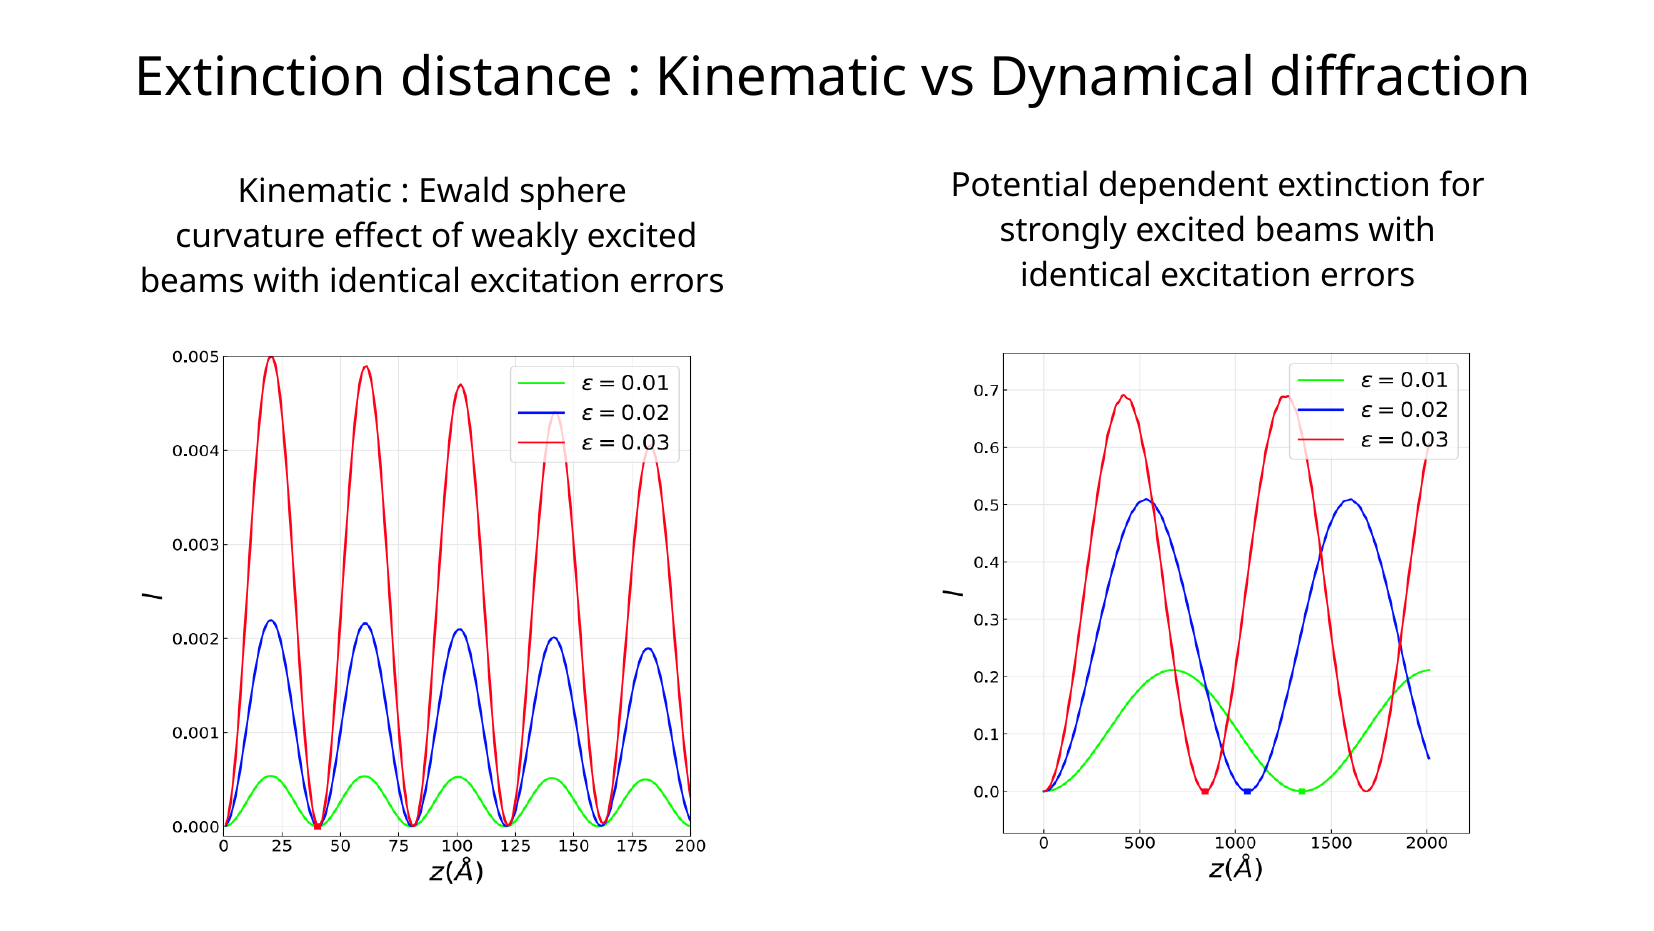

# Extinction distance : Kinematic vs Dynamical diffraction
Potential dependent extinction for strongly excited beams with identical excitation errors
Kinematic : Ewald sphere
curvature effect of weakly excited beams with identical excitation errors